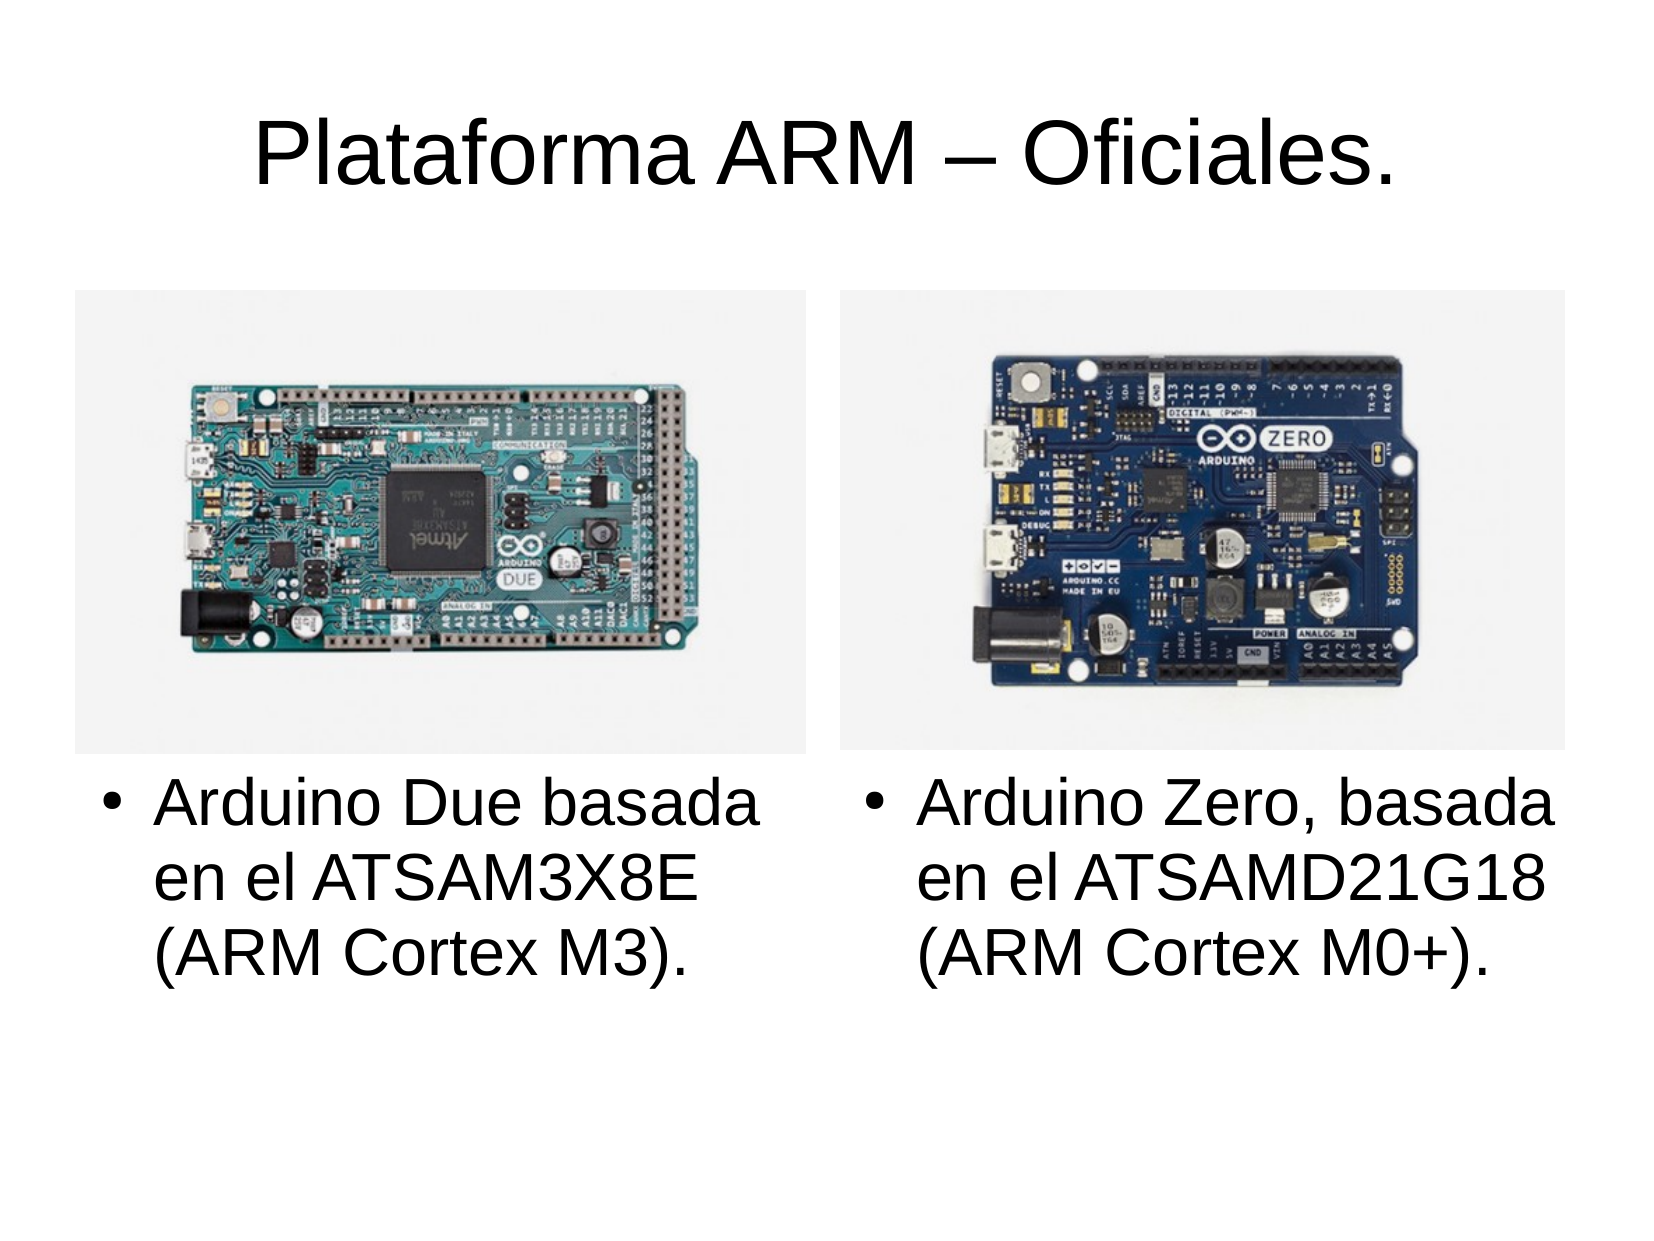

# Plataforma ARM – Oficiales.
Arduino Due basada en el ATSAM3X8E (ARM Cortex M3).
Arduino Zero, basada en el ATSAMD21G18 (ARM Cortex M0+).